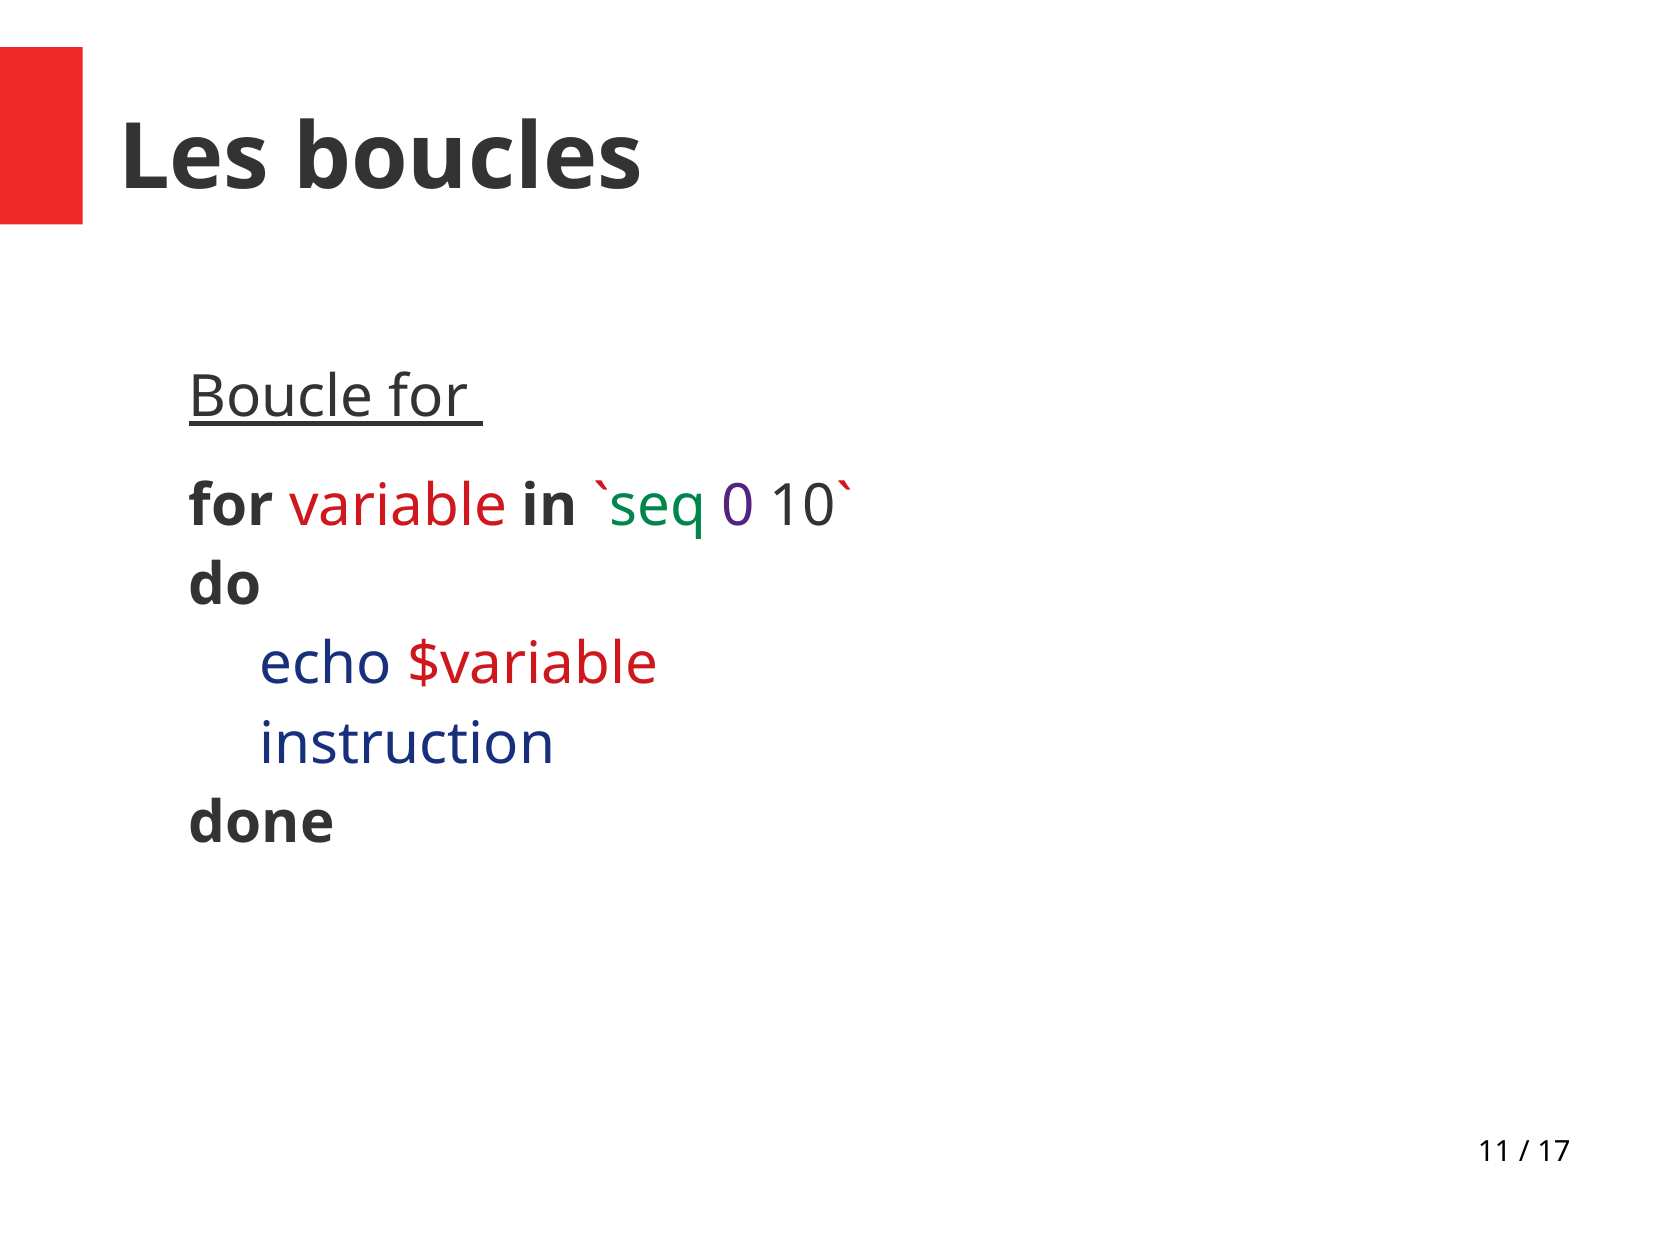

# Les boucles
Boucle for
for variable in `seq 0 10`
do
echo $variable
instruction
done
11